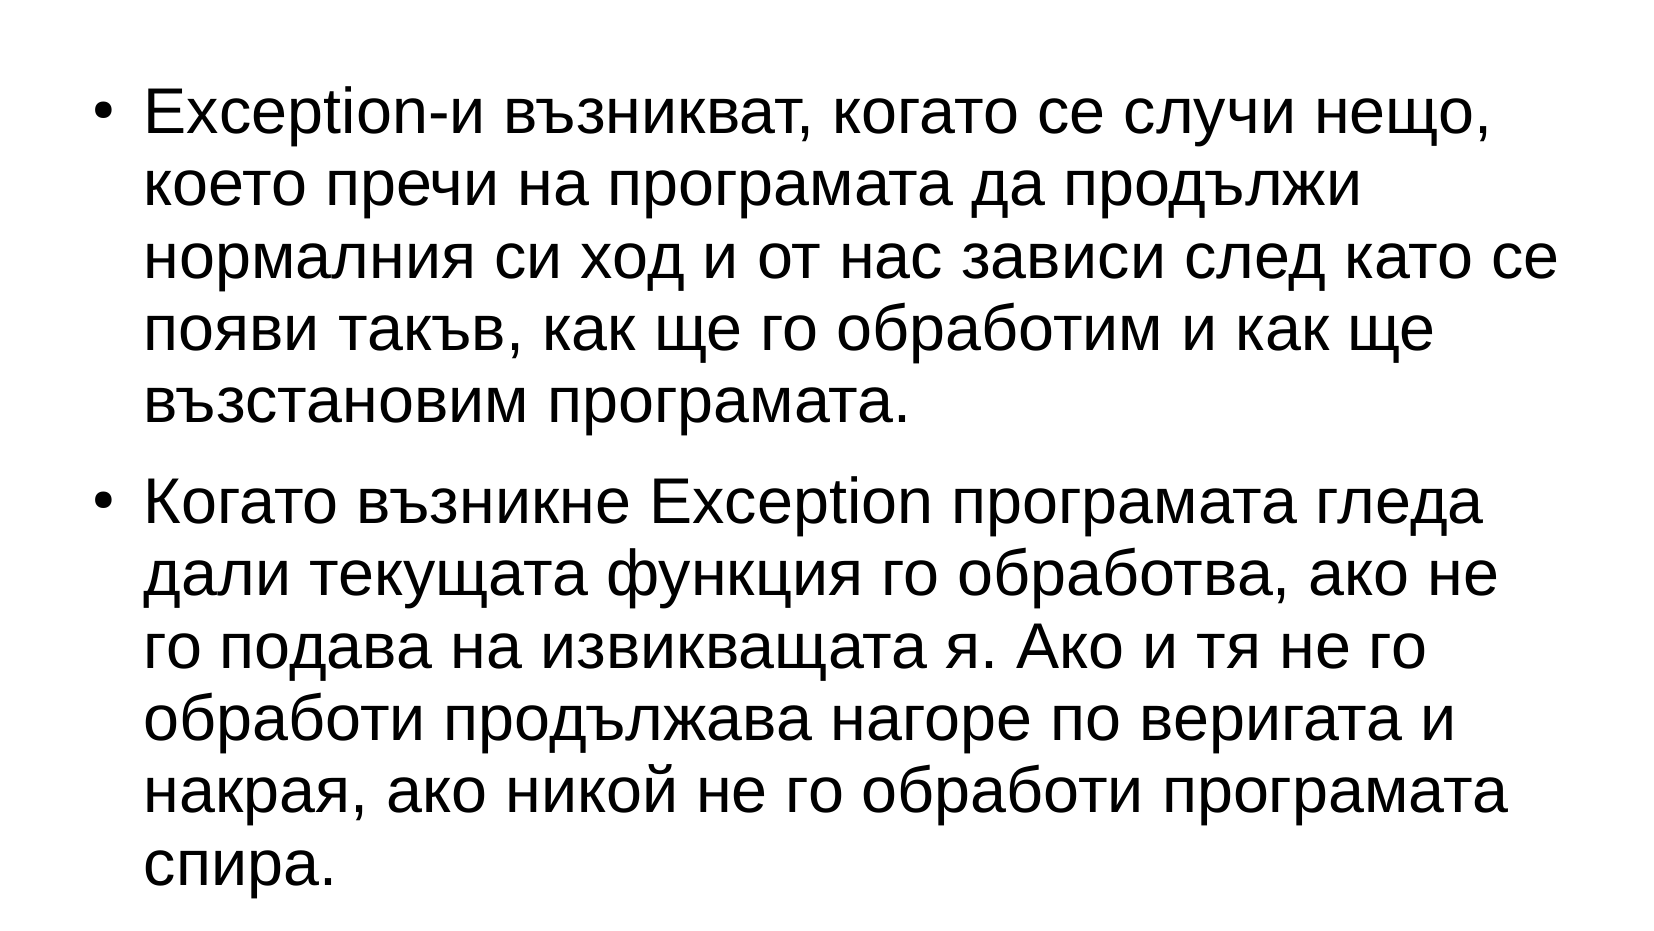

# Exception-и възникват, когато се случи нещо, което пречи на програмата да продължи нормалния си ход и от нас зависи след като се появи такъв, как ще го обработим и как ще възстановим програмата.
Когато възникне Exception програмата гледа дали текущата функция го обработва, ако не го подава на извикващата я. Ако и тя не го обработи продължава нагоре по веригата и накрая, ако никой не го обработи програмата спира.